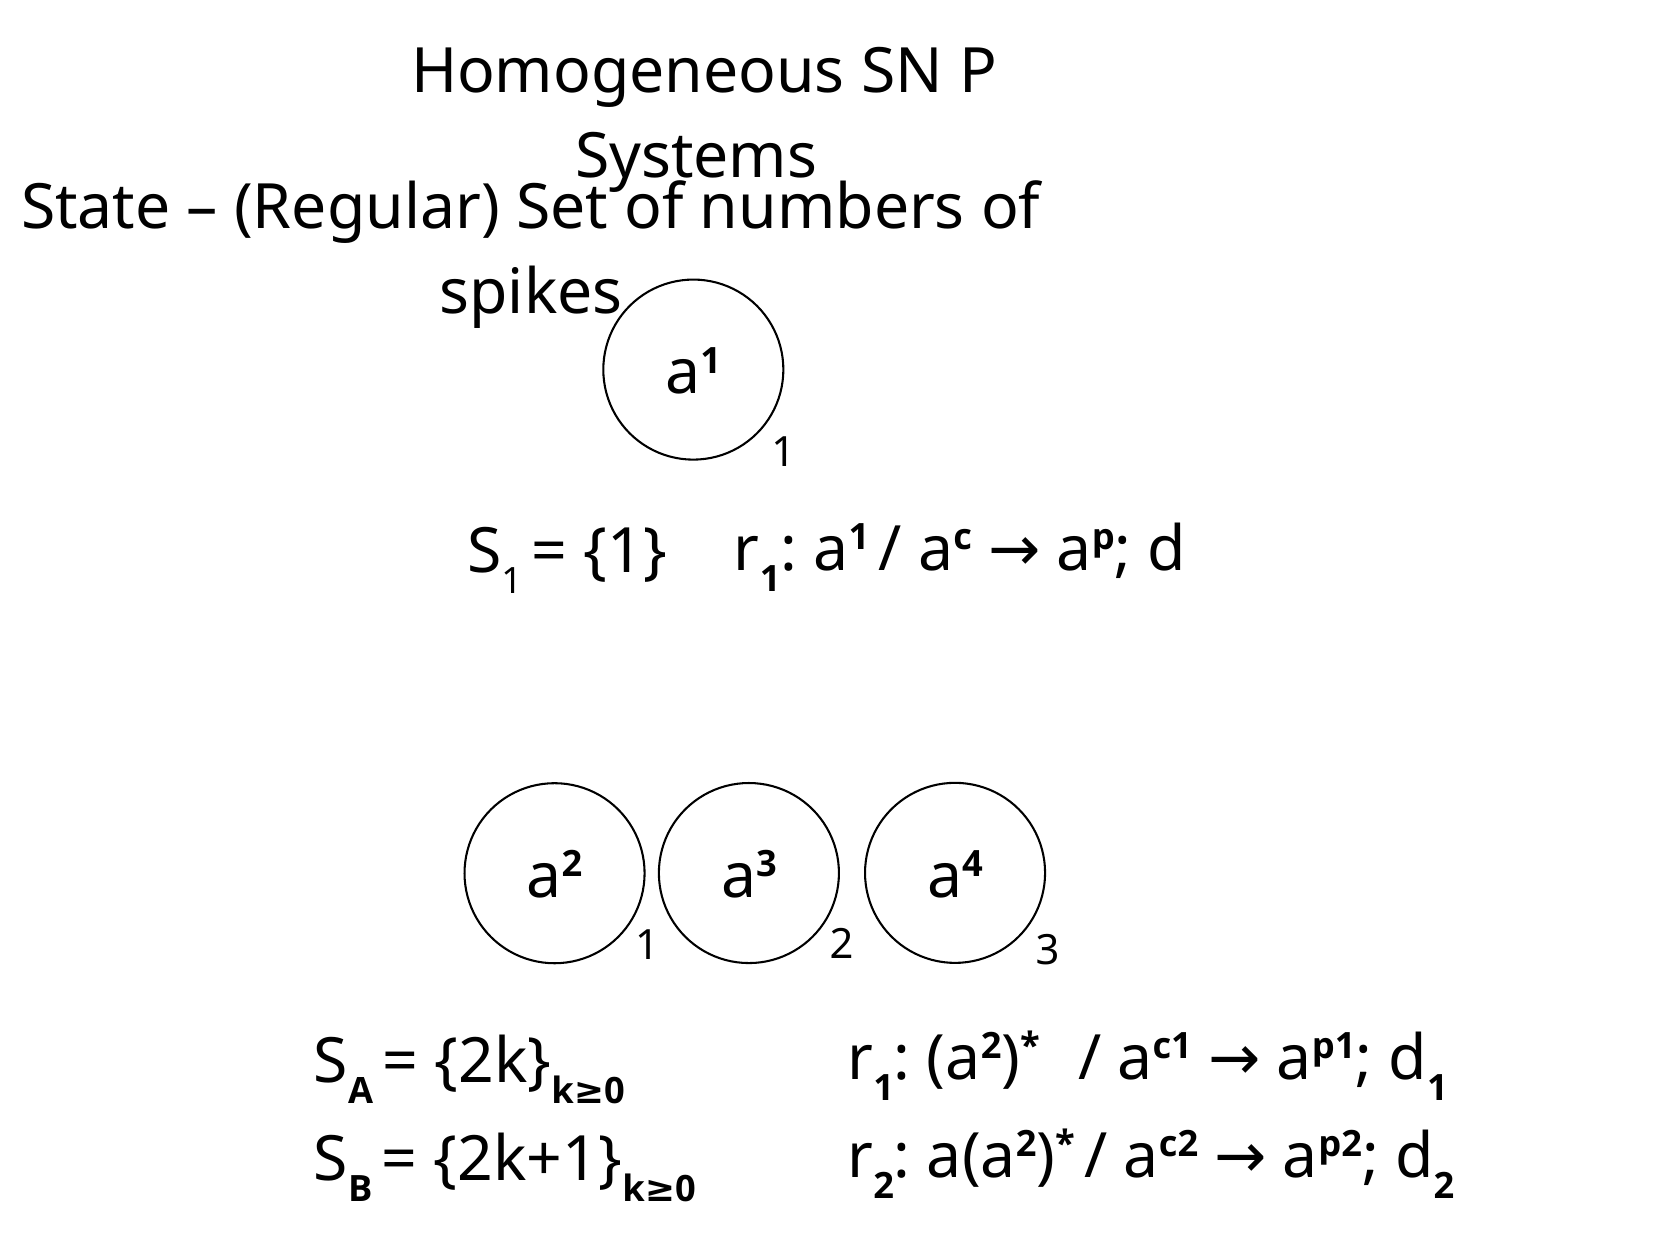

Homogeneous SN P Systems
State – (Regular) Set of numbers of spikes
a1
1
r1: a1 / ac → ap; d
S1 = {1}
a4
a3
a2
2
1
3
r1: (a2)* / ac1 → ap1; d1
r2: a(a2)* / ac2 → ap2; d2
SA = {2k}k≥0
SB = {2k+1}k≥0